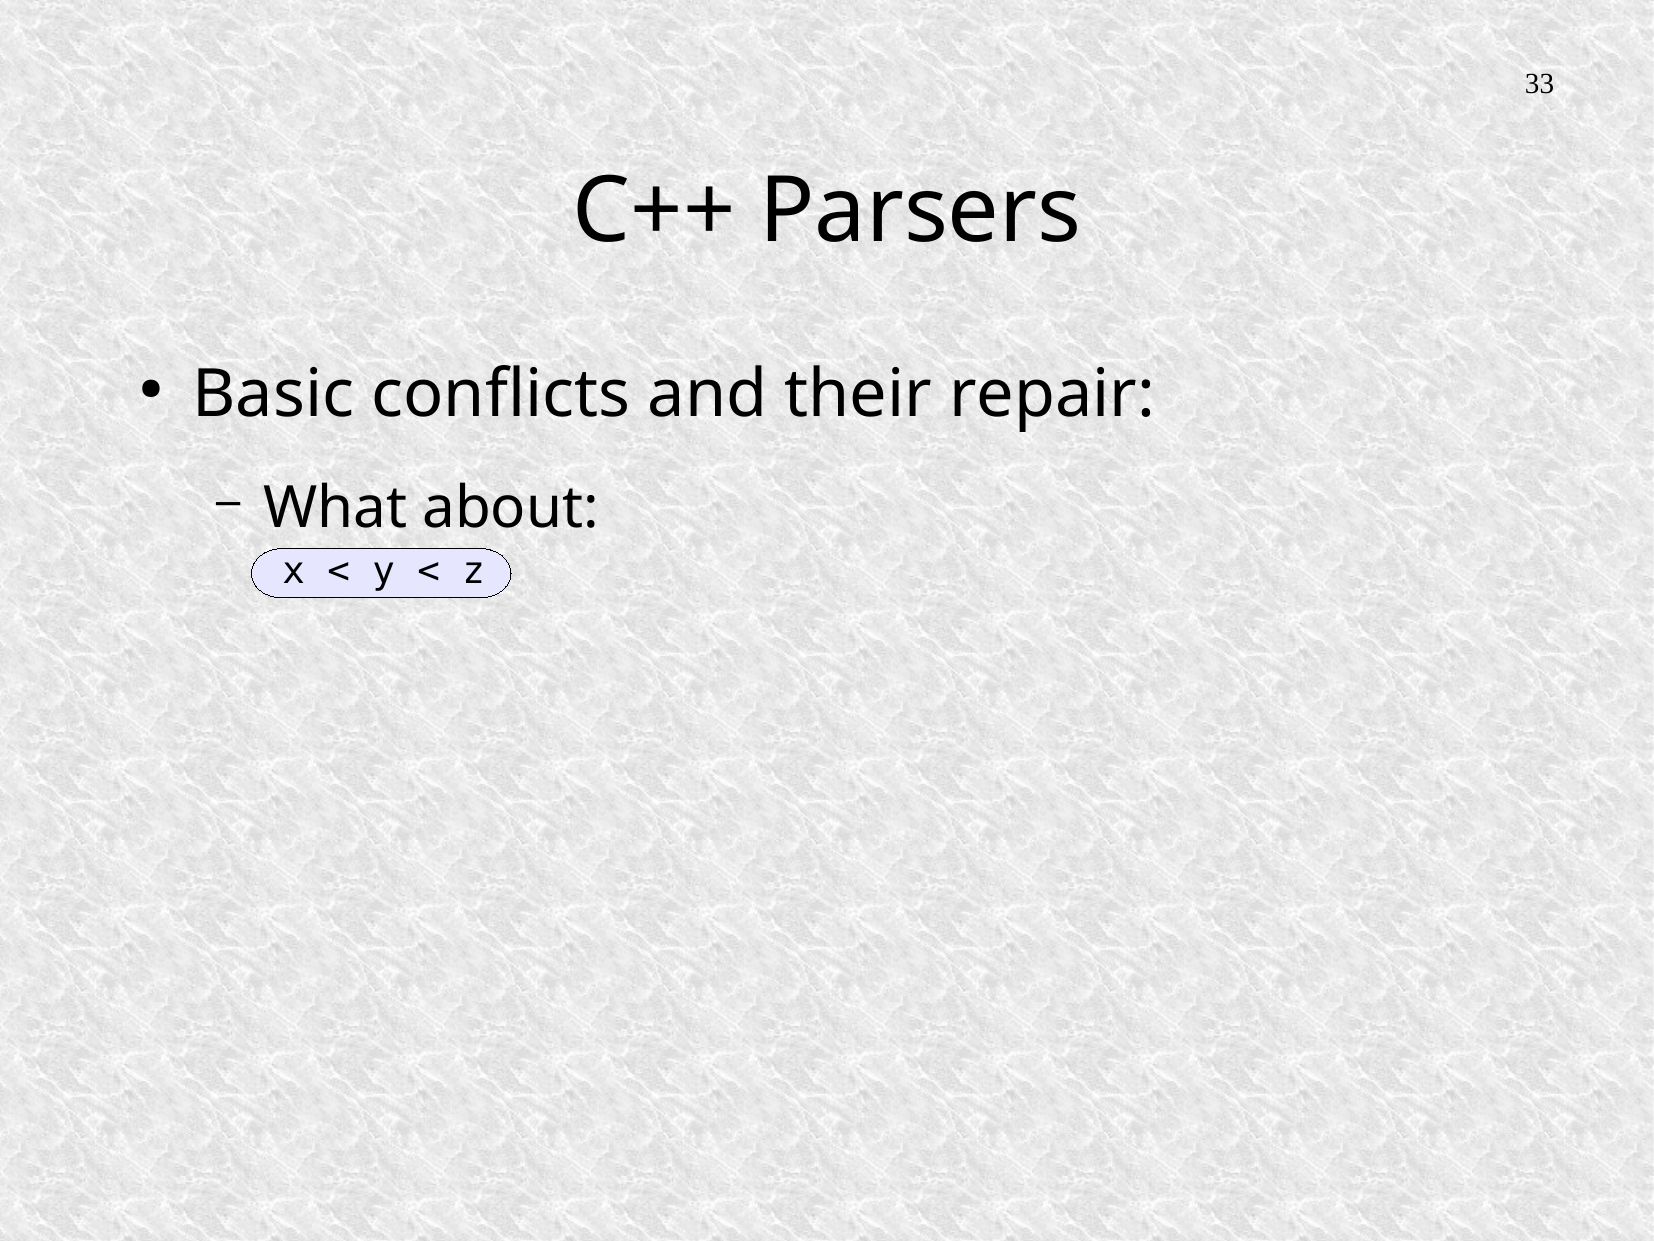

33
# C++ Parsers
Basic conflicts and their repair:
What about:
x < y < z